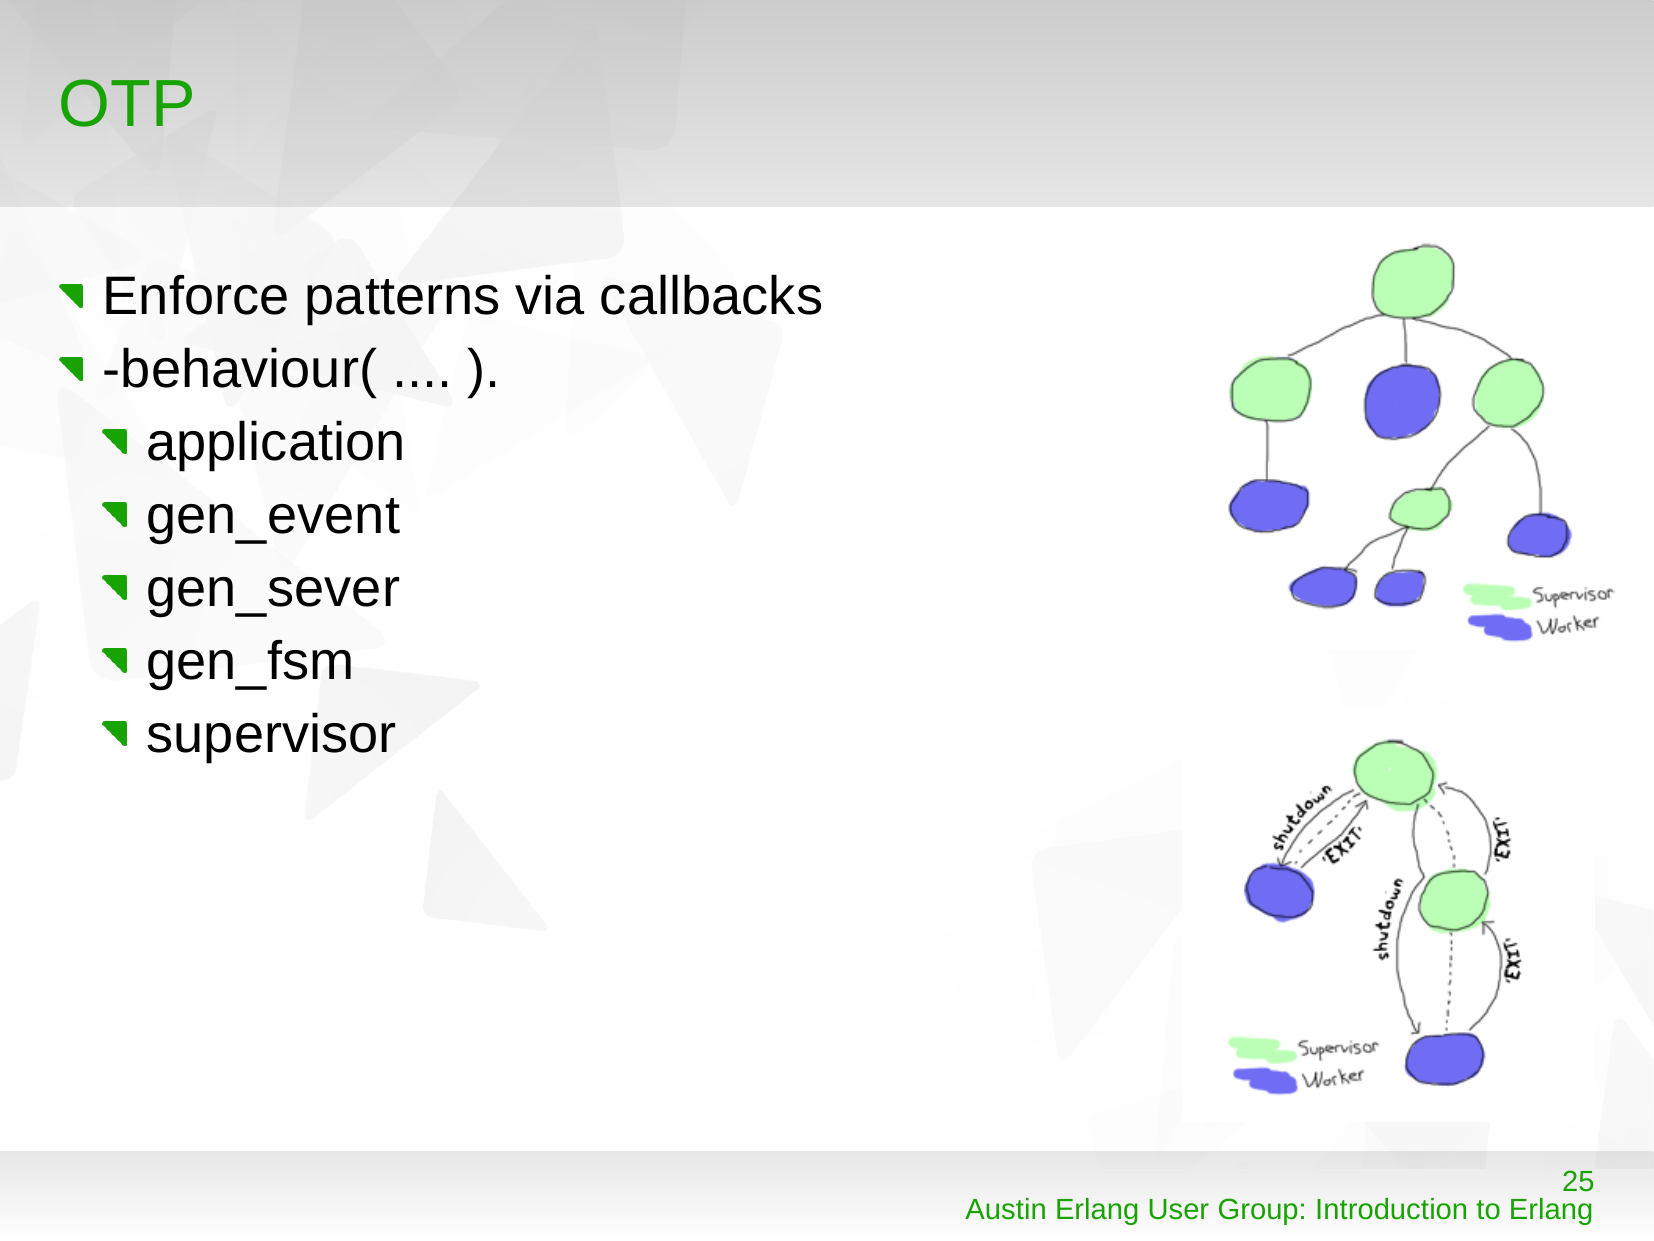

# OTP
Enforce patterns via callbacks
-behaviour( .... ).
application
gen_event
gen_sever
gen_fsm
supervisor
25
Austin Erlang User Group: Introduction to Erlang